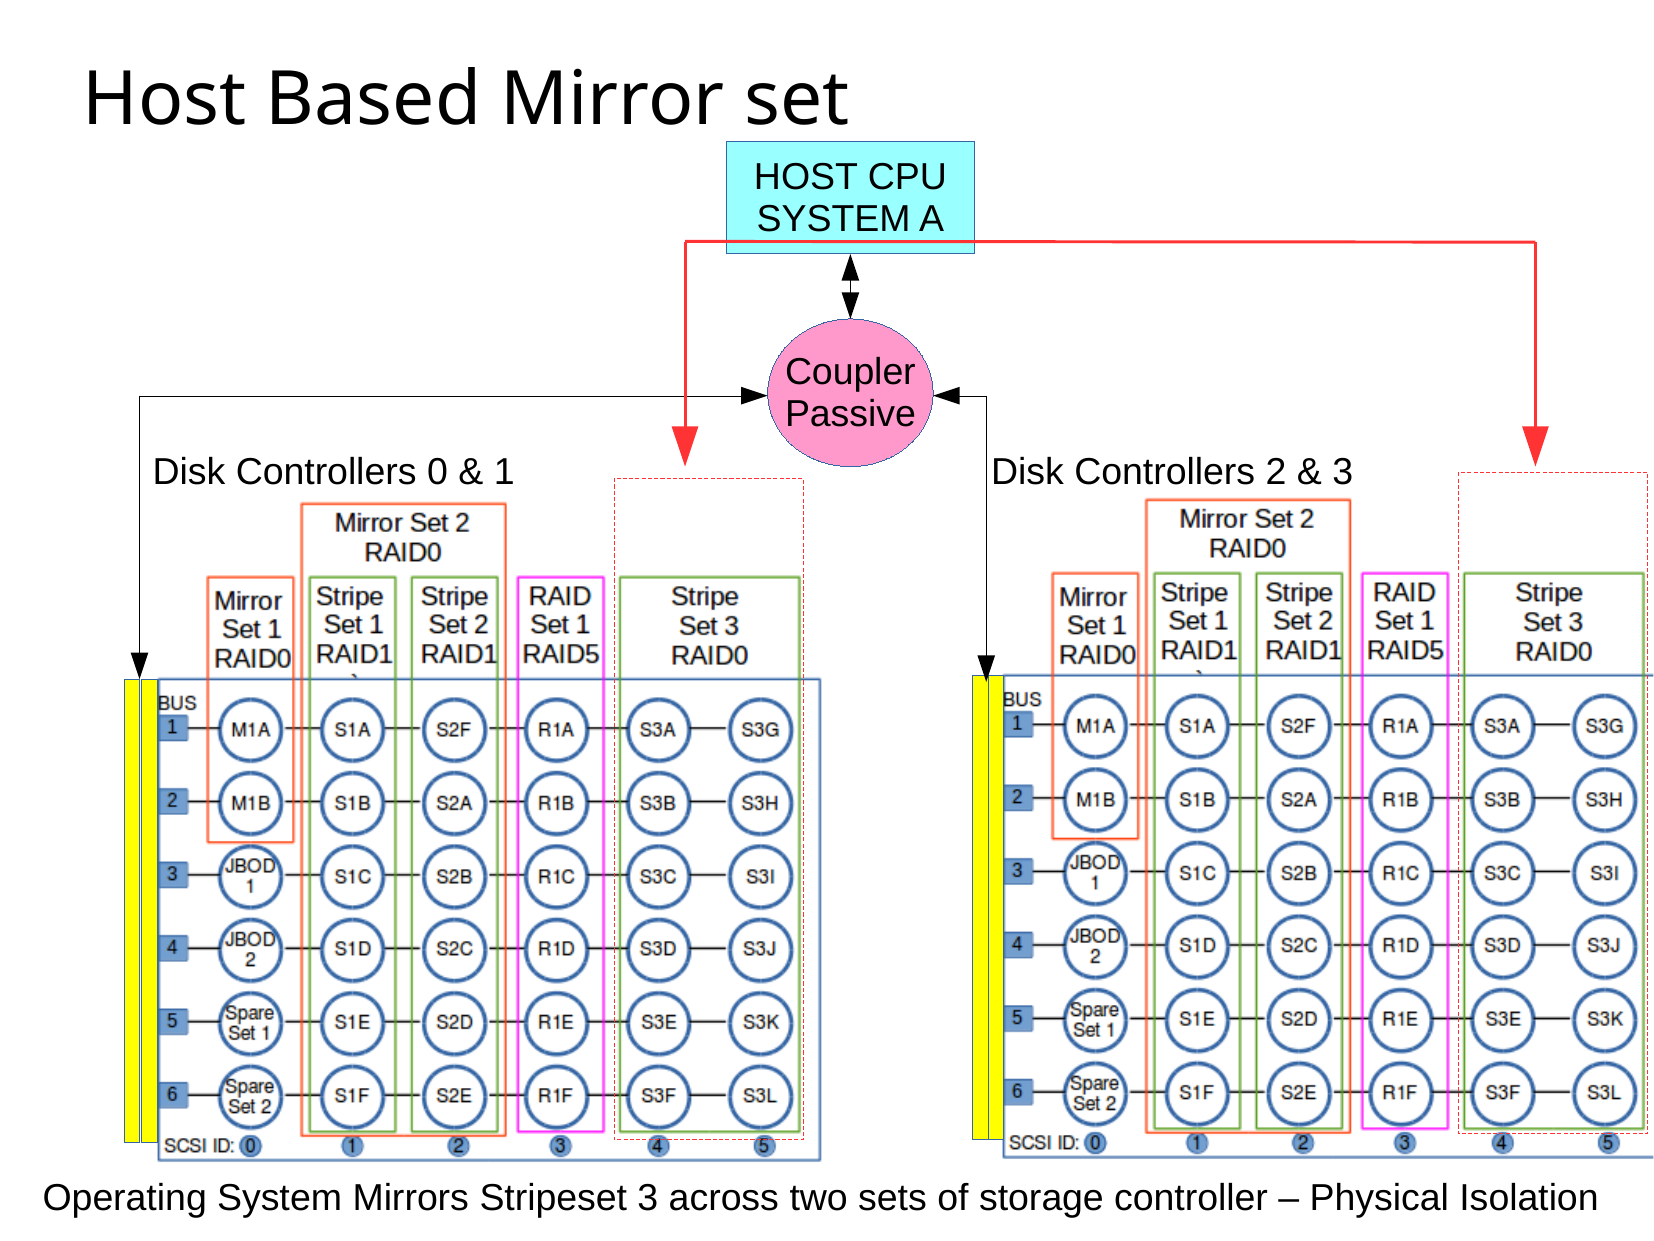

# Host Based Mirror set
HOST CPU
SYSTEM A
Coupler
Passive
Disk Controllers 0 & 1
Disk Controllers 2 & 3
Operating System Mirrors Stripeset 3 across two sets of storage controller – Physical Isolation